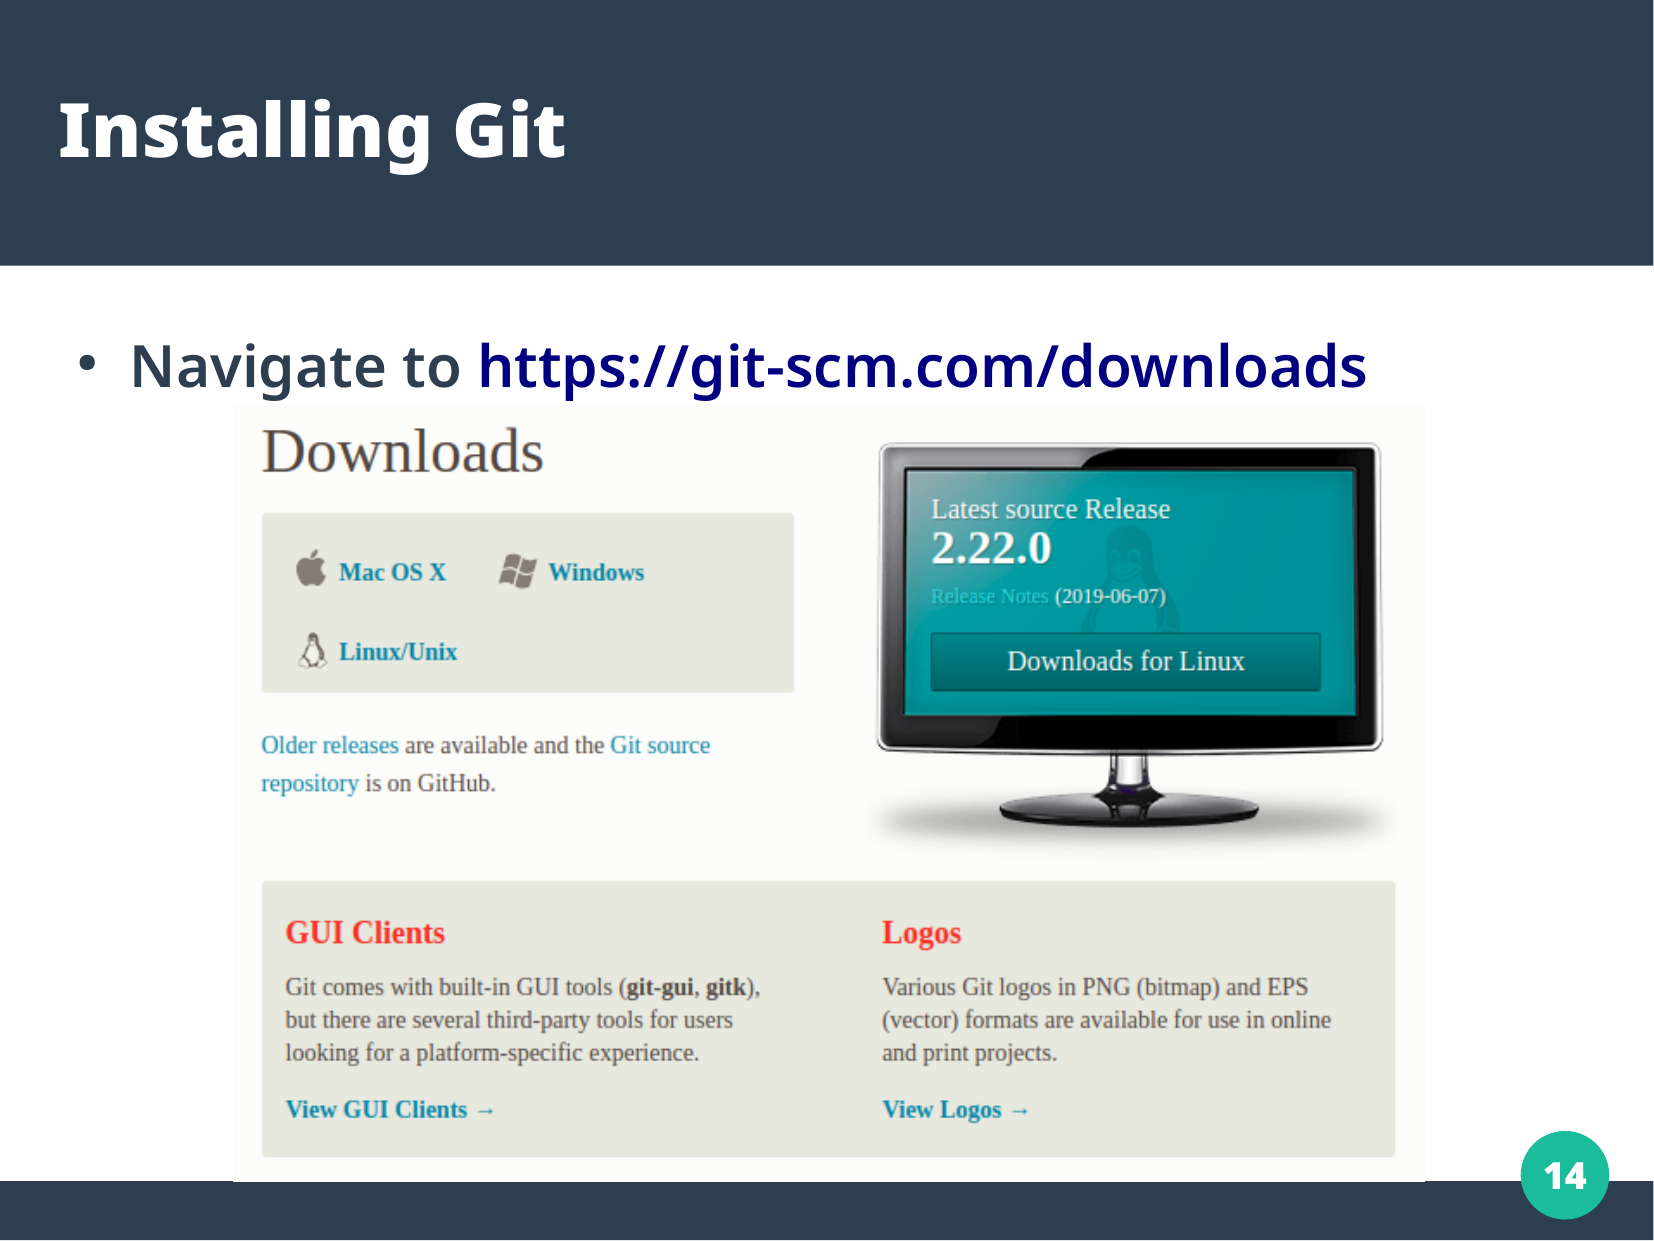

# Installing Git
Navigate to https://git-scm.com/downloads
14